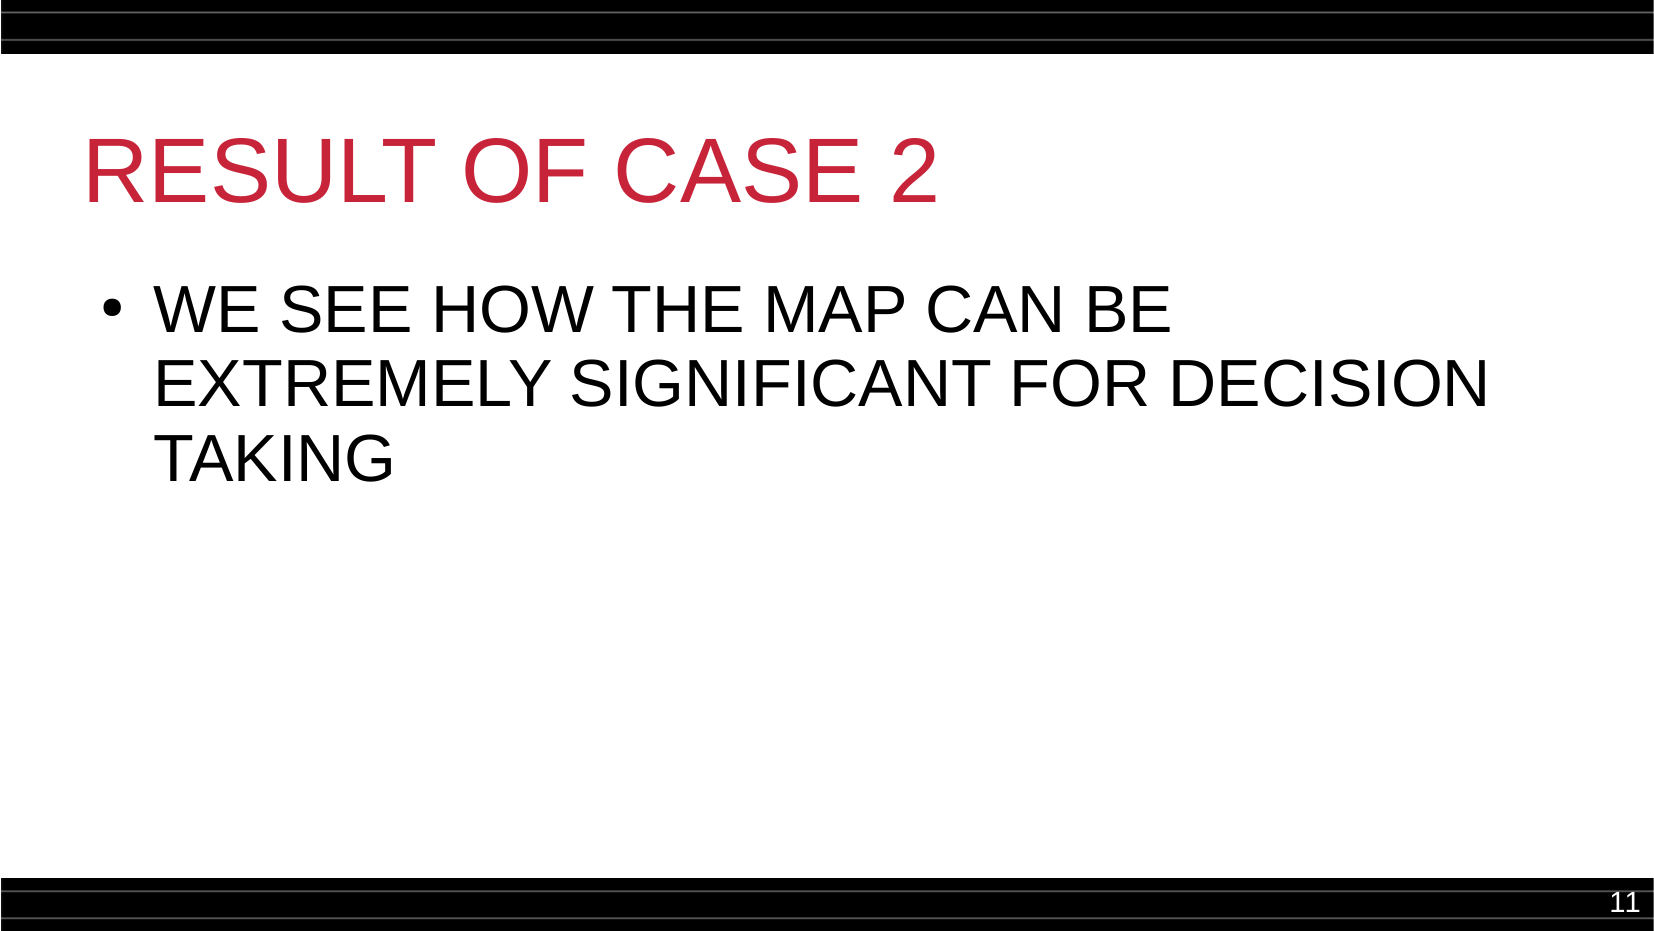

# RESULT OF CASE 2
WE SEE HOW THE MAP CAN BE EXTREMELY SIGNIFICANT FOR DECISION TAKING